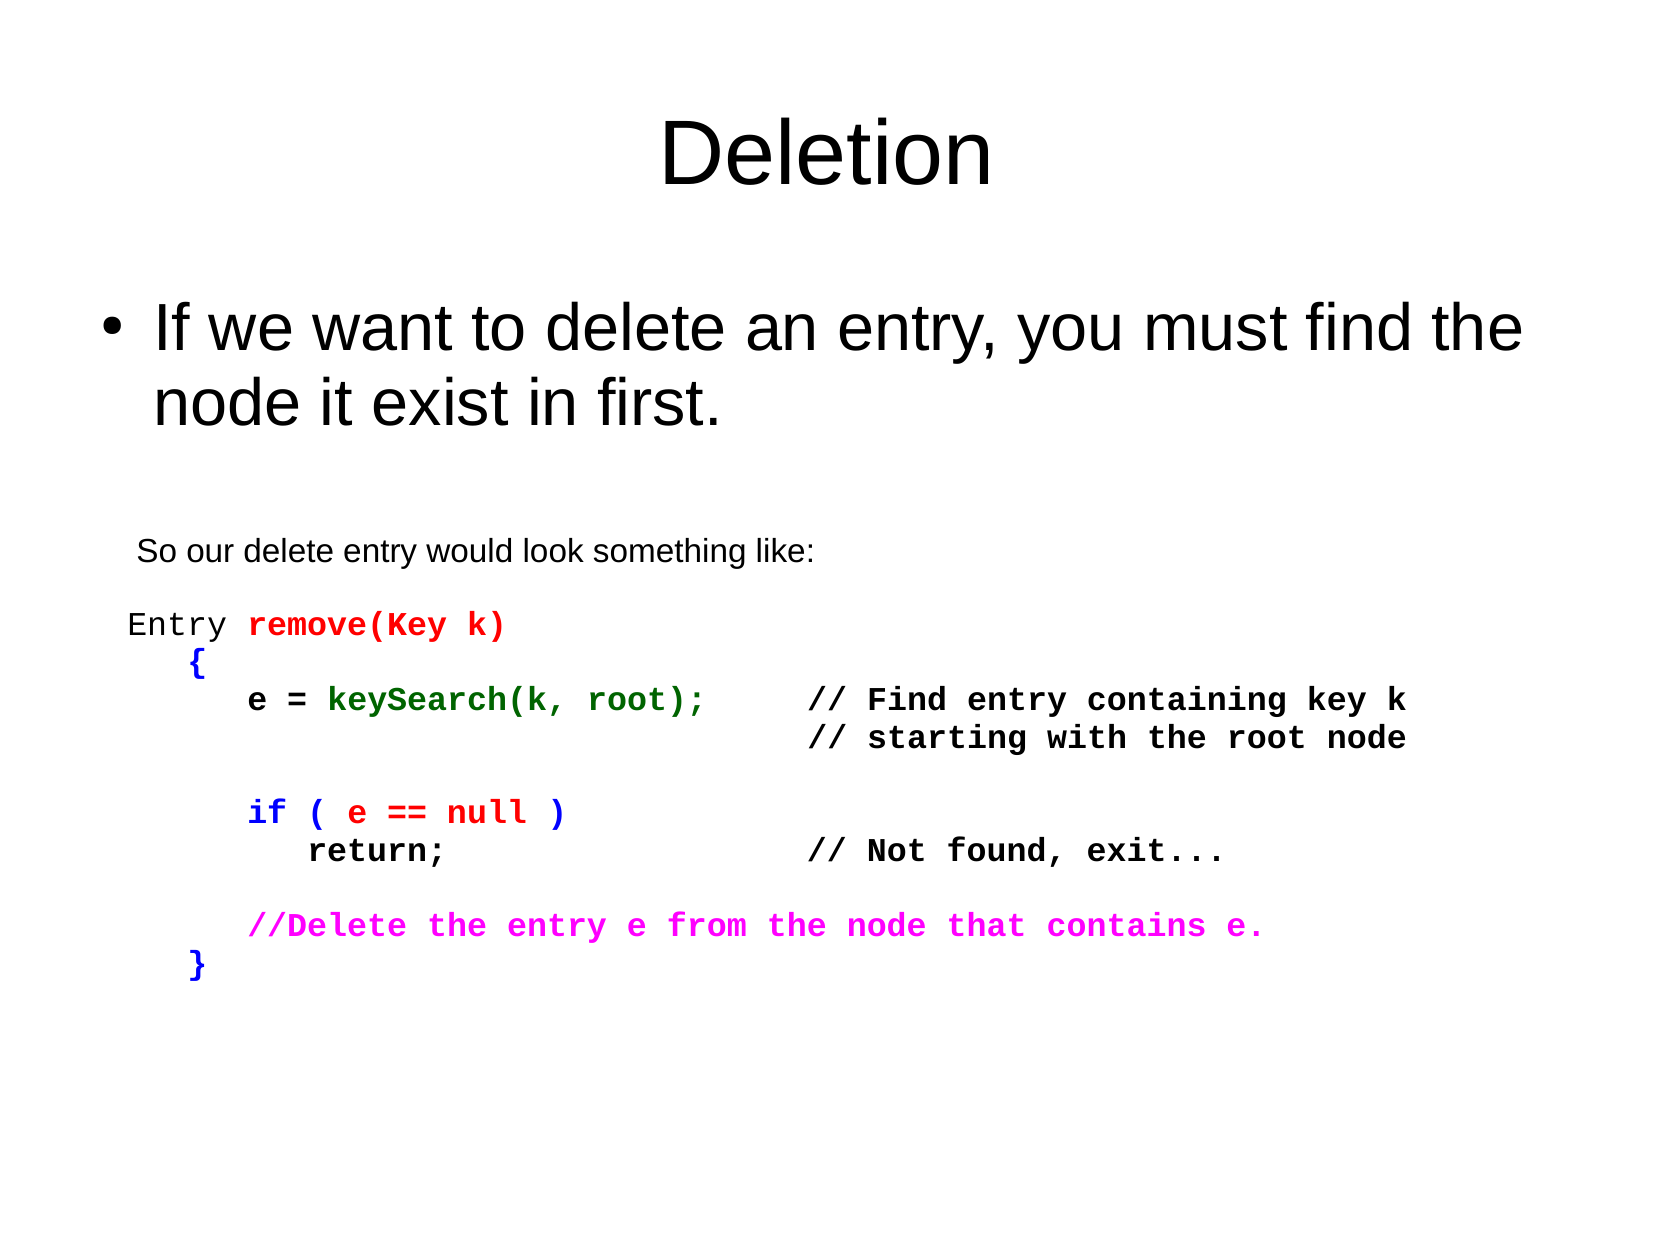

# Deletion
If we want to delete an entry, you must find the node it exist in first.
 So our delete entry would look something like:
Entry remove(Key k)
 {
 e = keySearch(k, root); // Find entry containing key k
 // starting with the root node
 if ( e == null )
 return; // Not found, exit...
 //Delete the entry e from the node that contains e.
 }